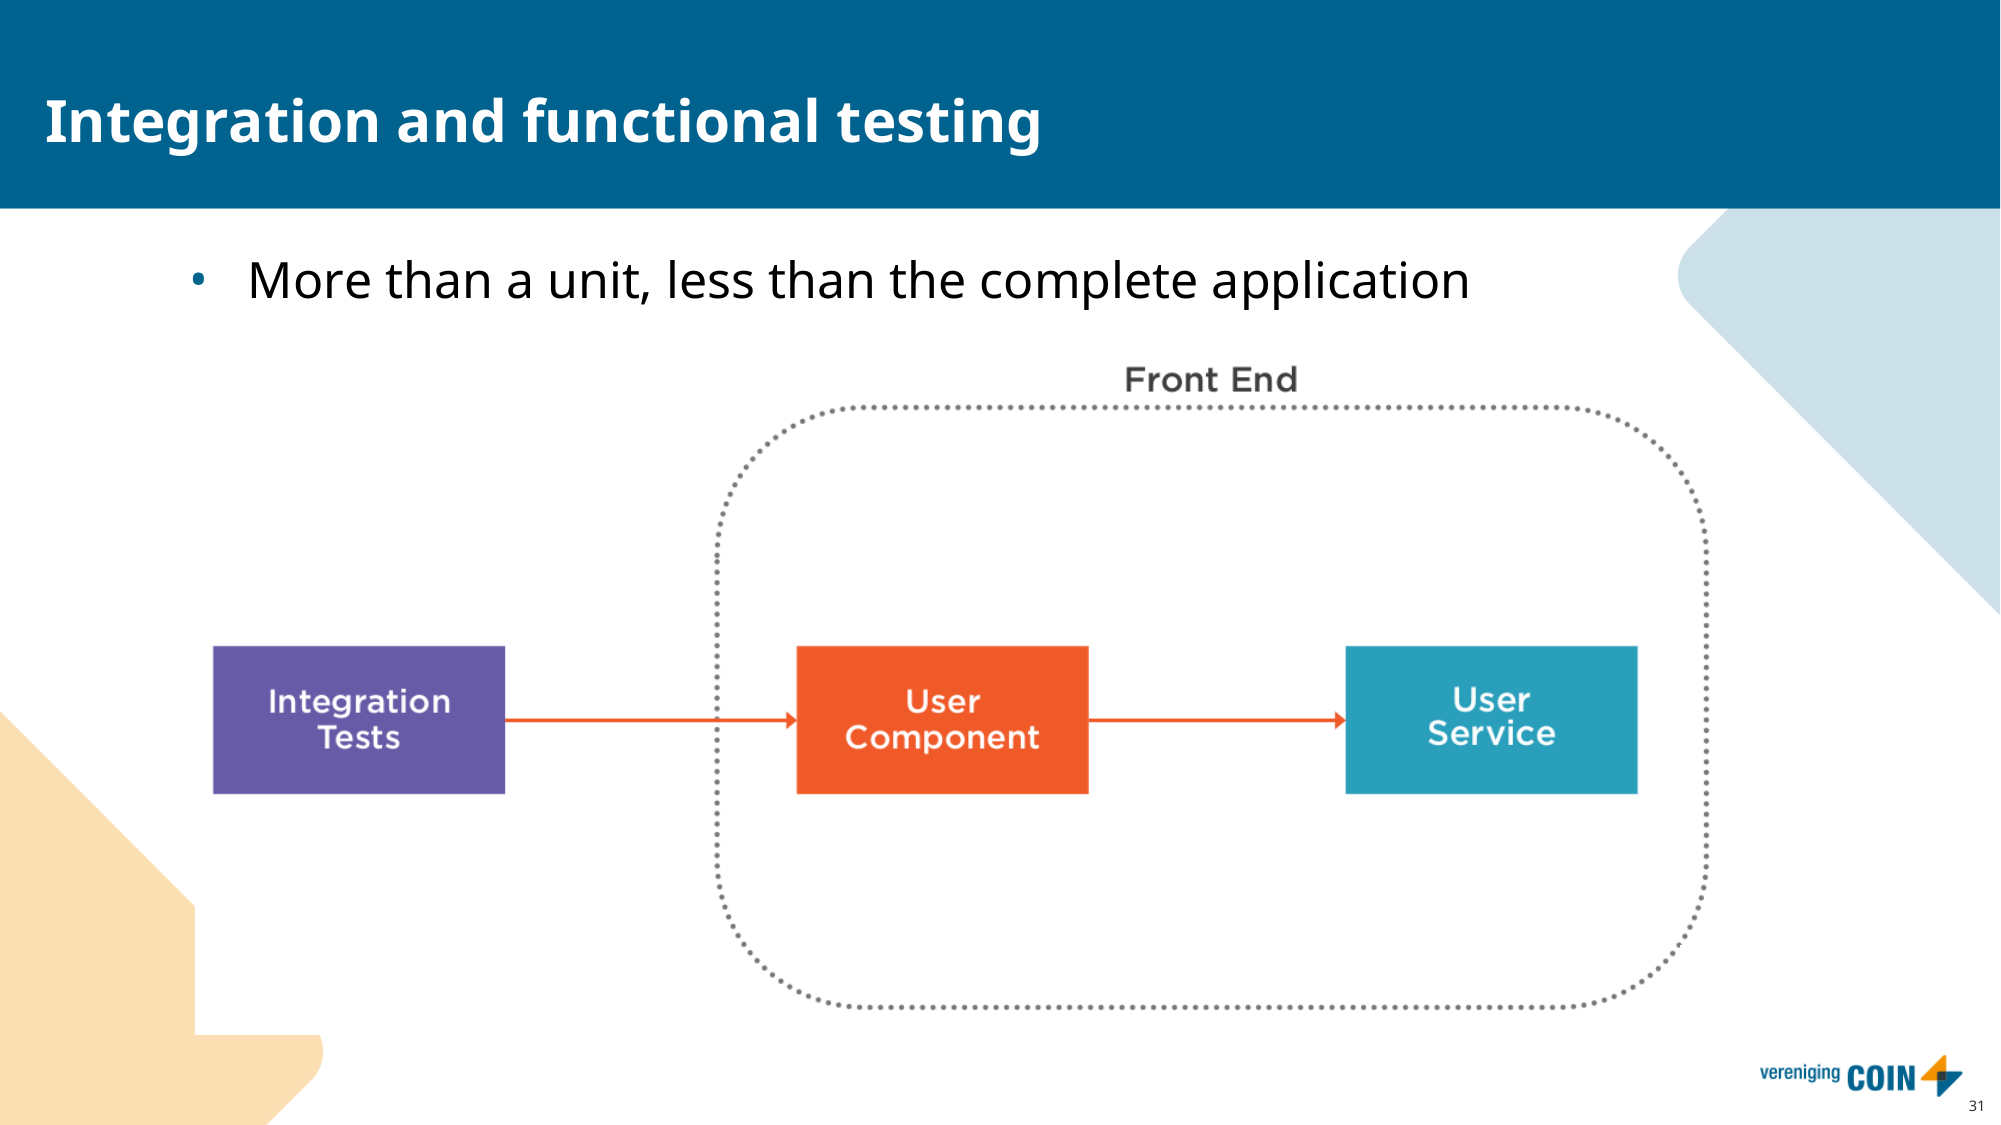

Integration and functional testing
More than a unit, less than the complete application